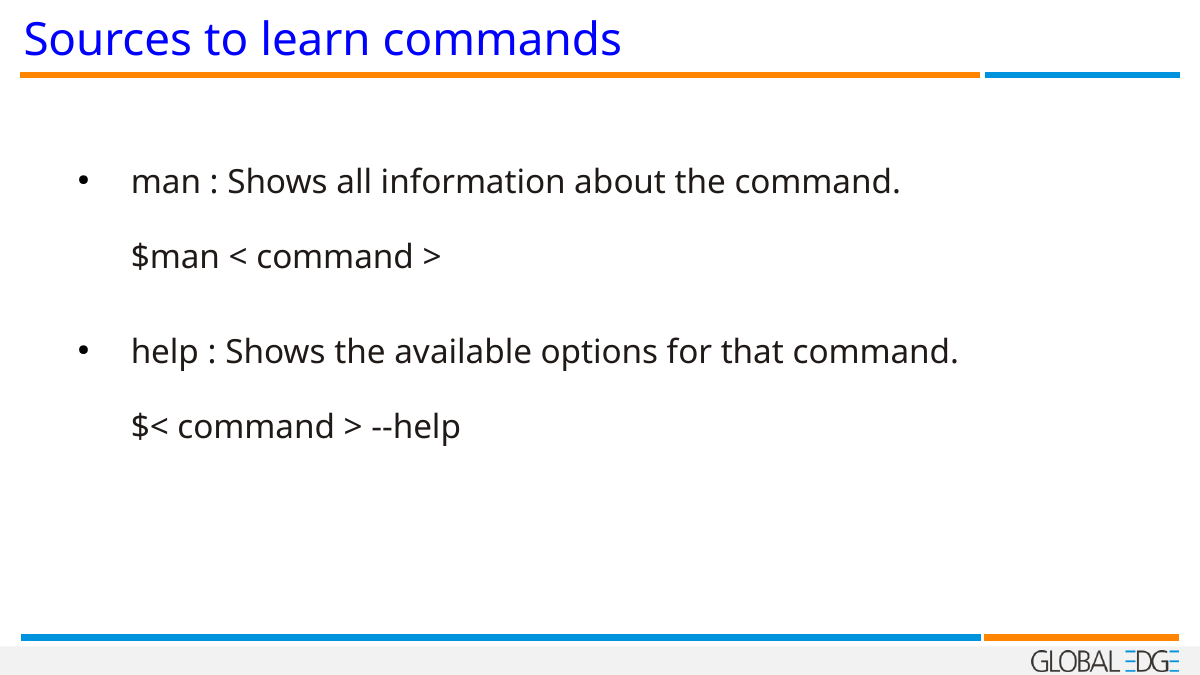

# Sources to learn commands
man : Shows all information about the command.
$man < command >
help : Shows the available options for that command.
$< command > --help